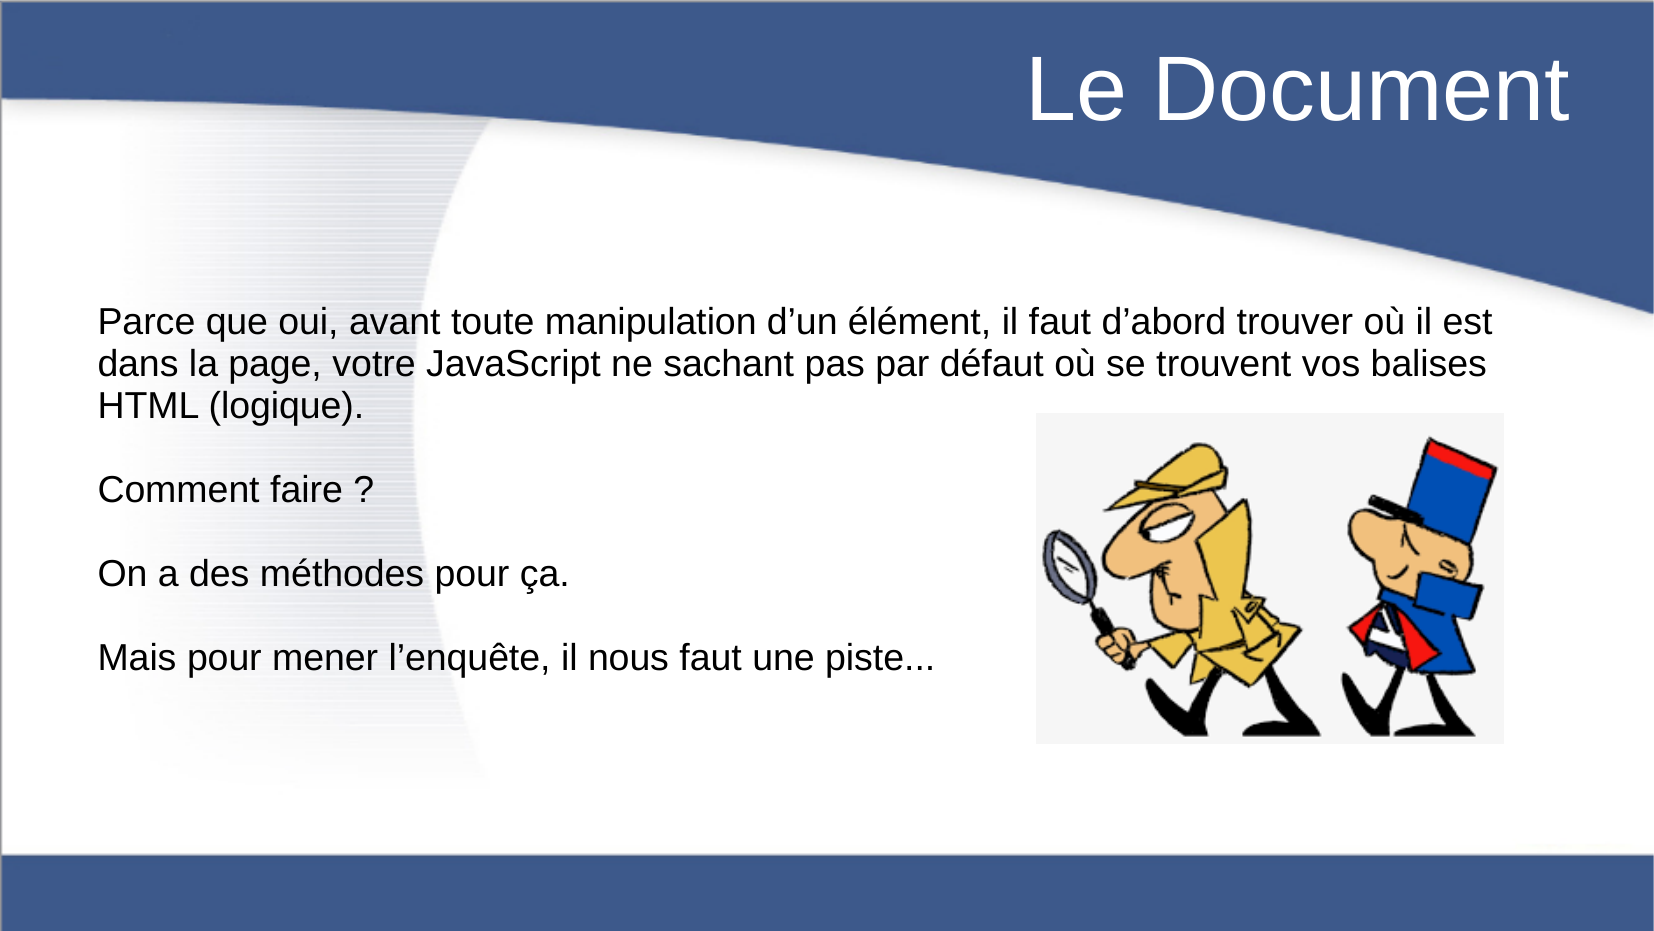

# Le Document
Parce que oui, avant toute manipulation d’un élément, il faut d’abord trouver où il est dans la page, votre JavaScript ne sachant pas par défaut où se trouvent vos balises HTML (logique).
Comment faire ?
On a des méthodes pour ça.
Mais pour mener l’enquête, il nous faut une piste...